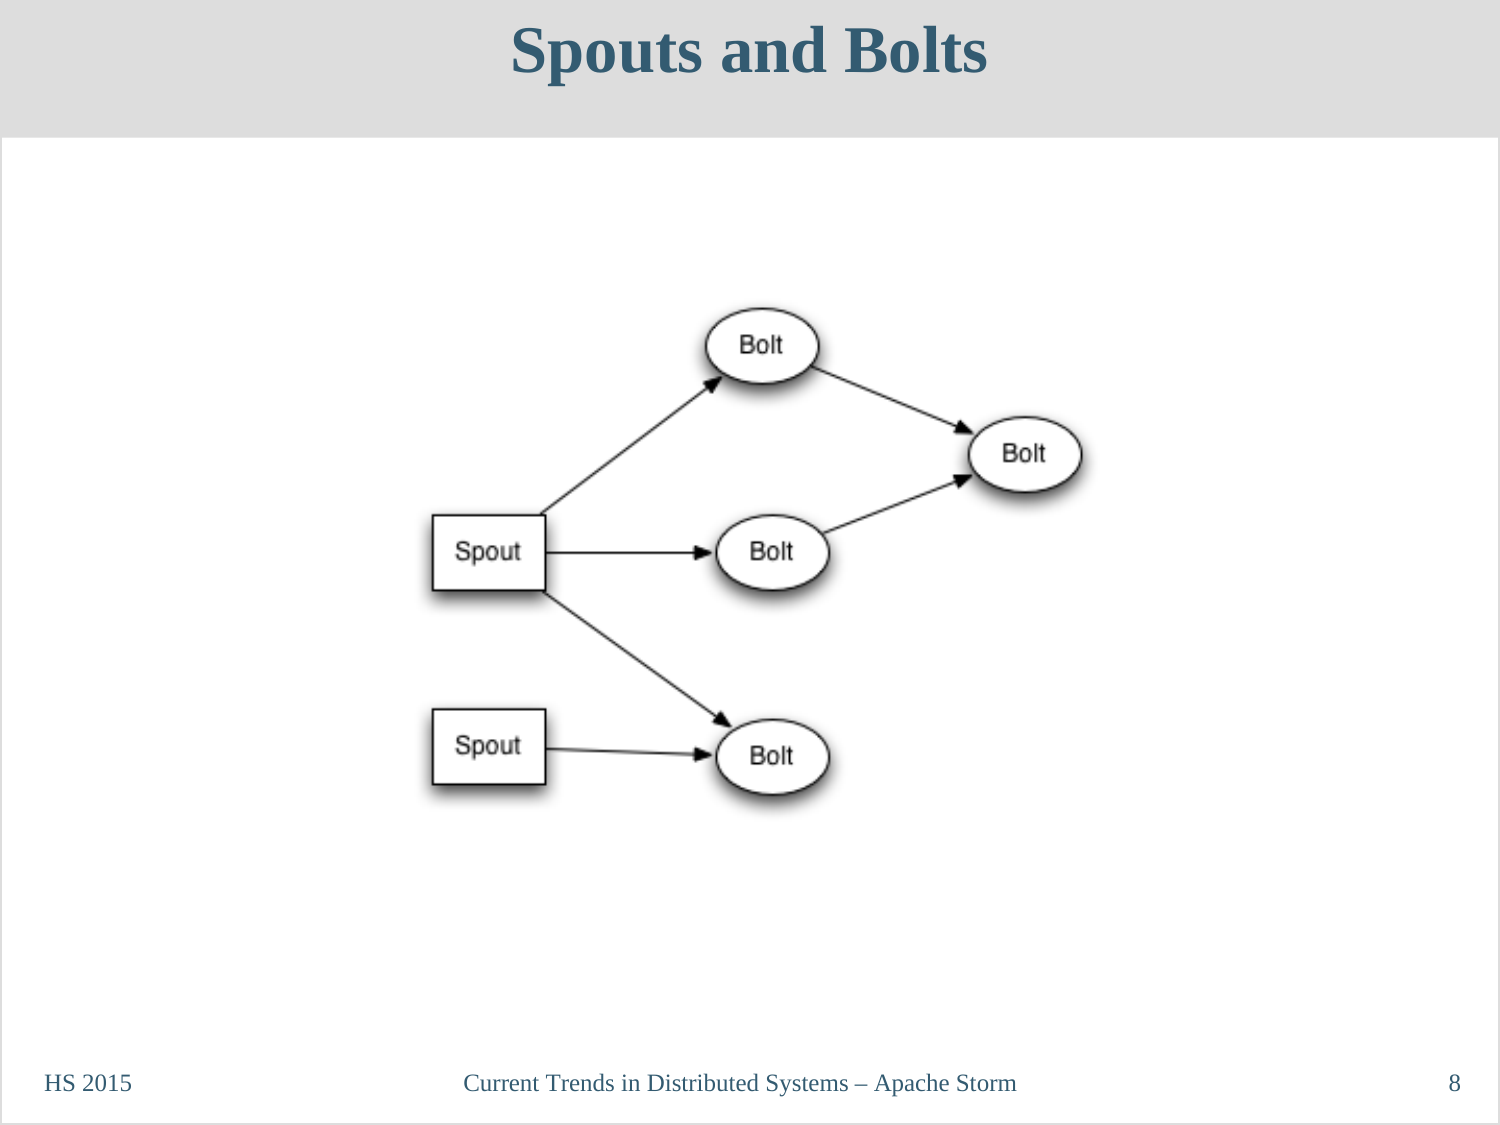

# Spouts and Bolts
HS 2015
Current Trends in Distributed Systems – Apache Storm